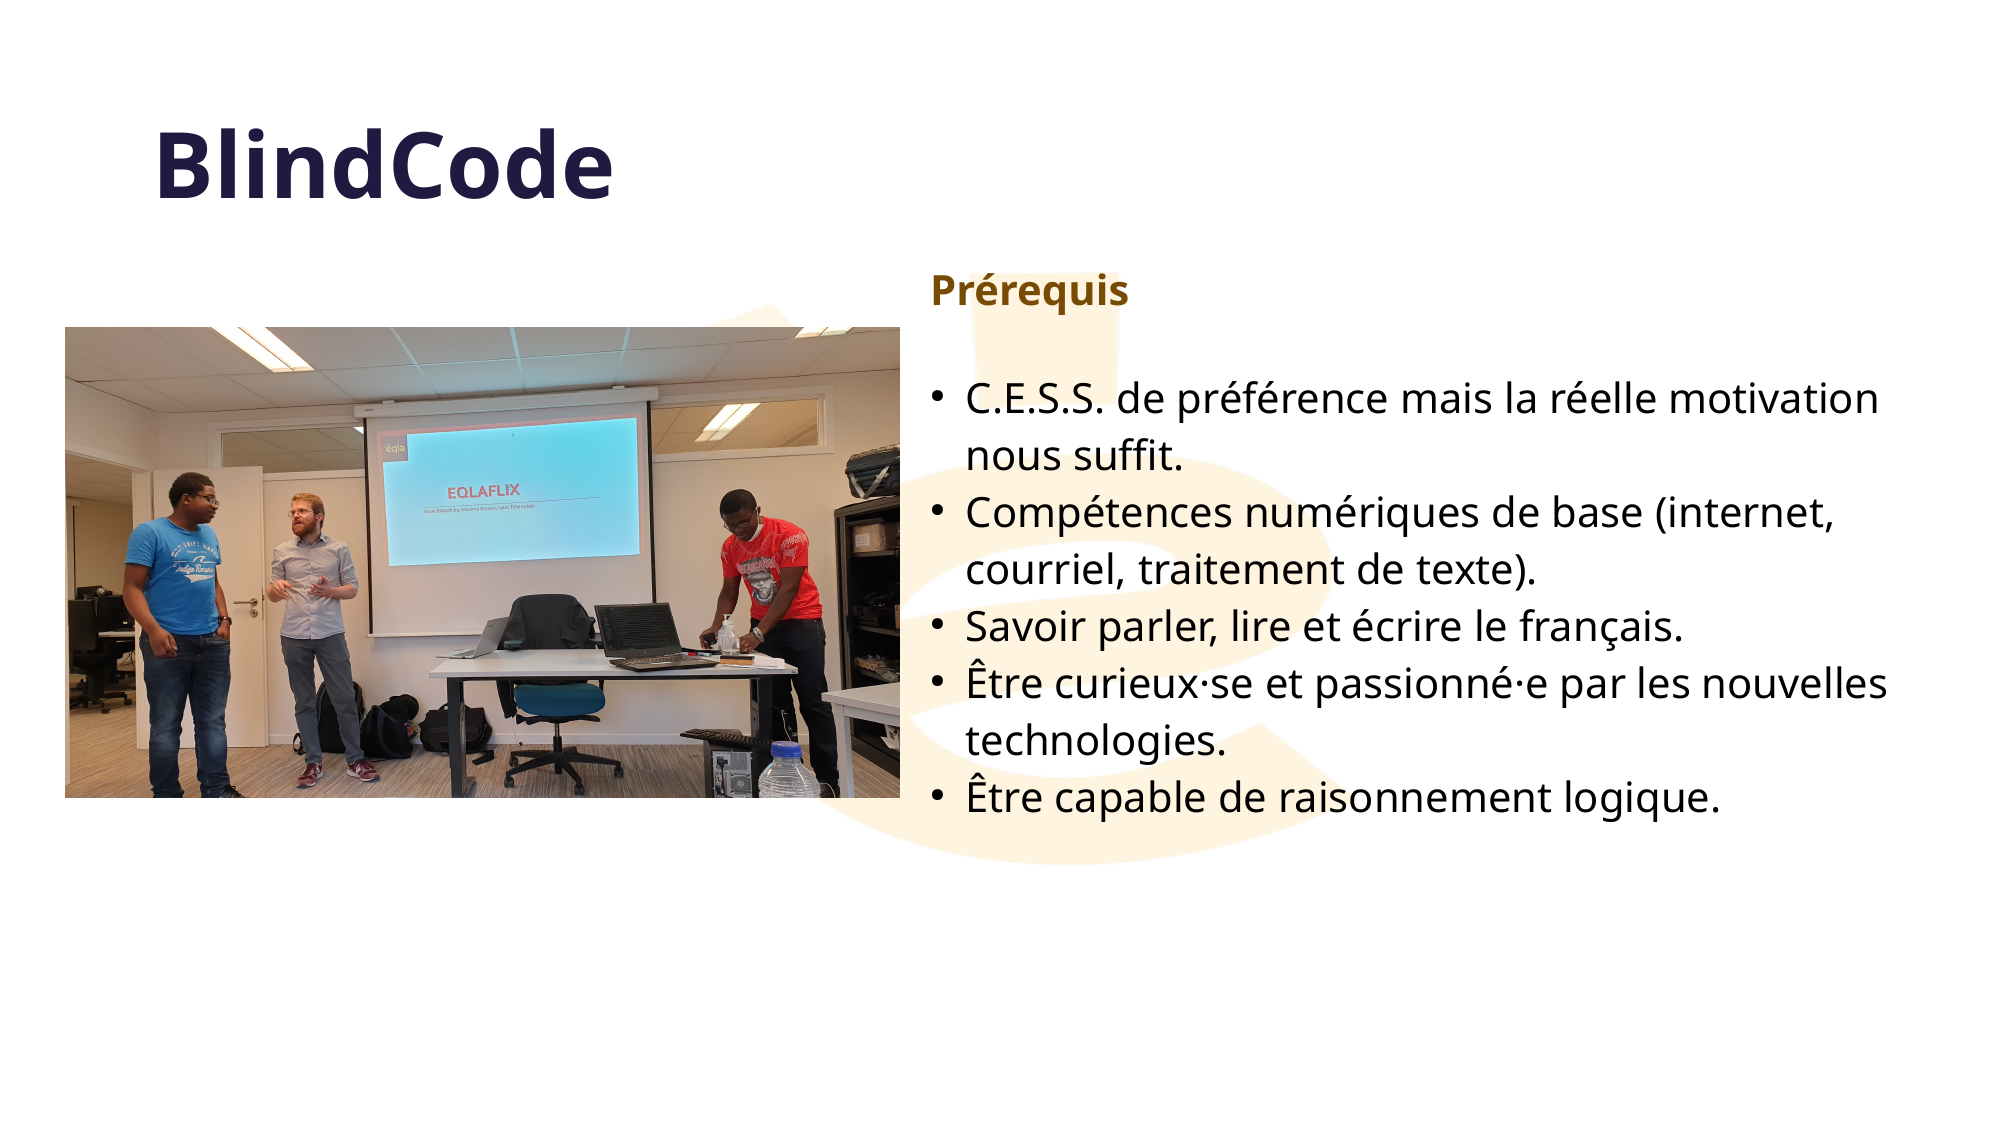

# BlindCode
Prérequis
C.E.S.S. de préférence mais la réelle motivation nous suffit.
Compétences numériques de base (internet, courriel, traitement de texte).
Savoir parler, lire et écrire le français.
Être curieux·se et passionné·e par les nouvelles technologies.
Être capable de raisonnement logique.